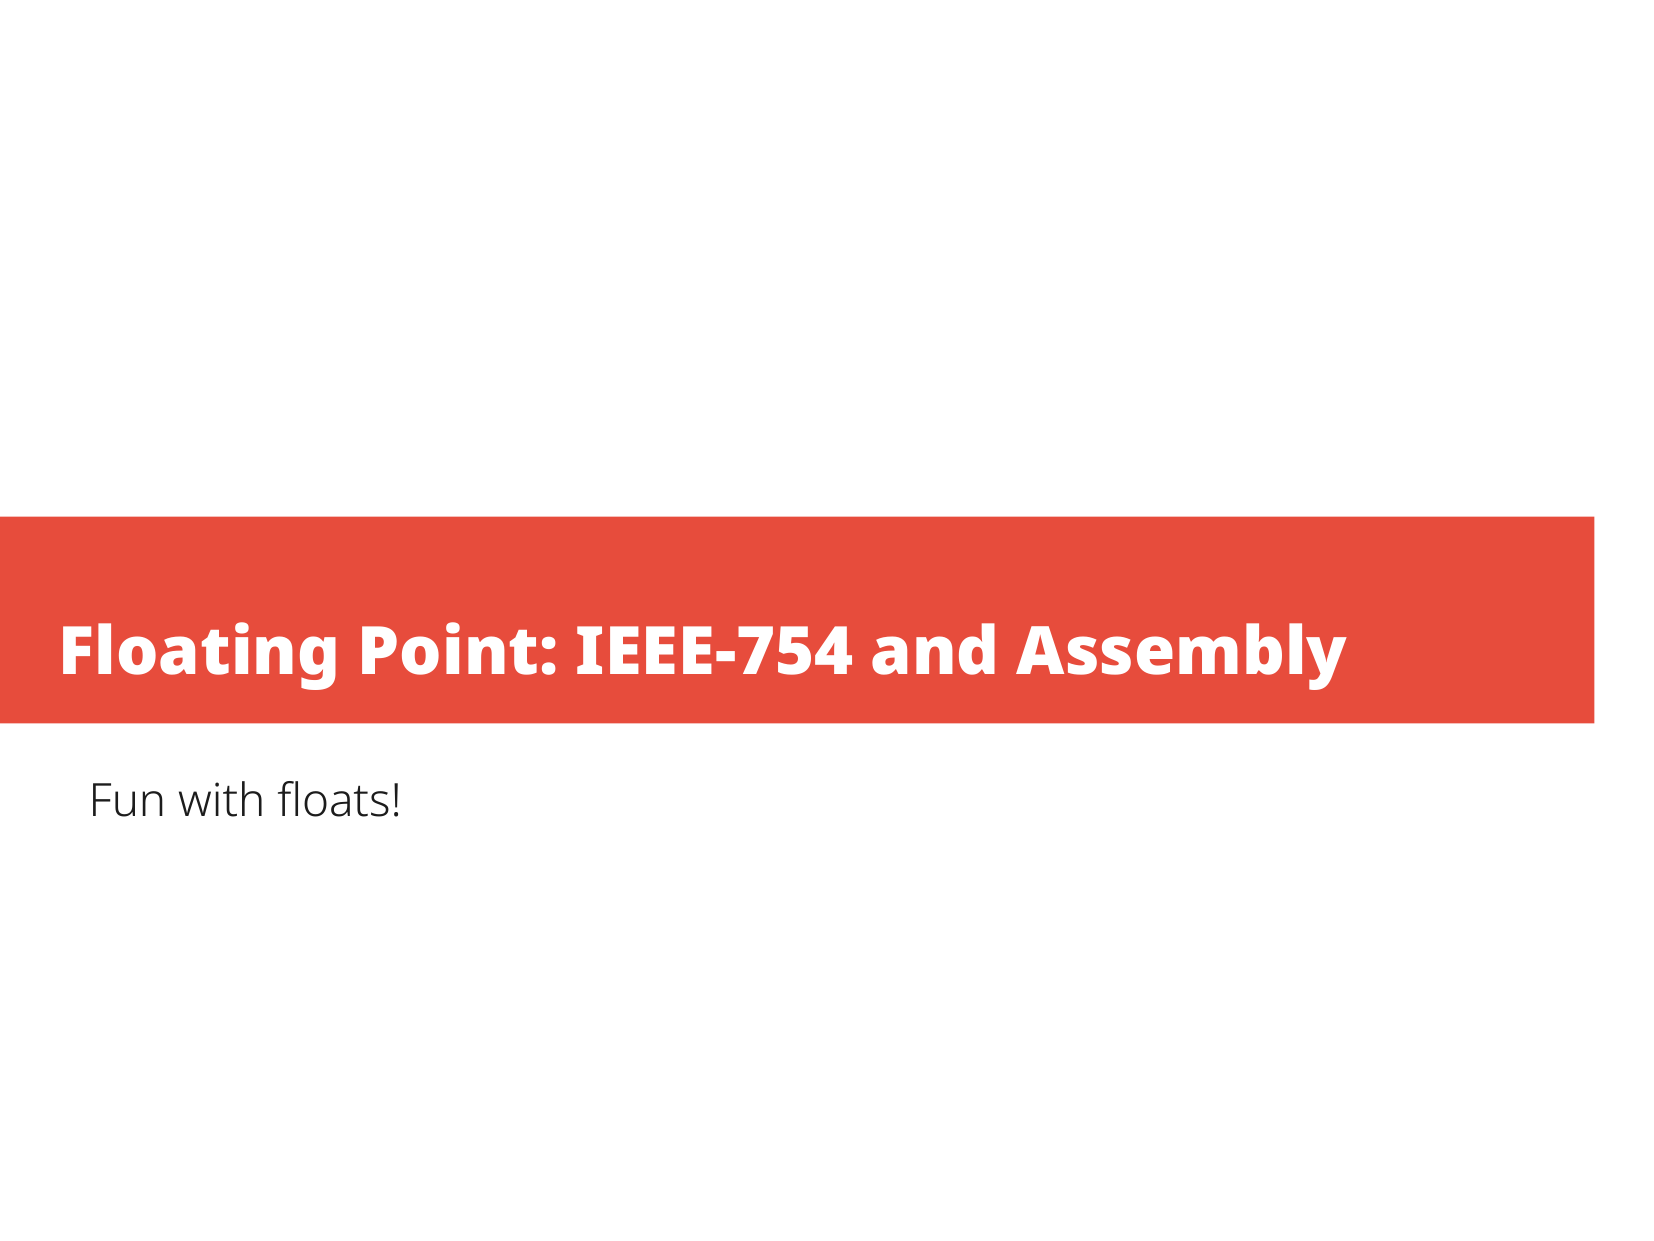

# Floating Point: IEEE-754 and Assembly
Fun with floats!